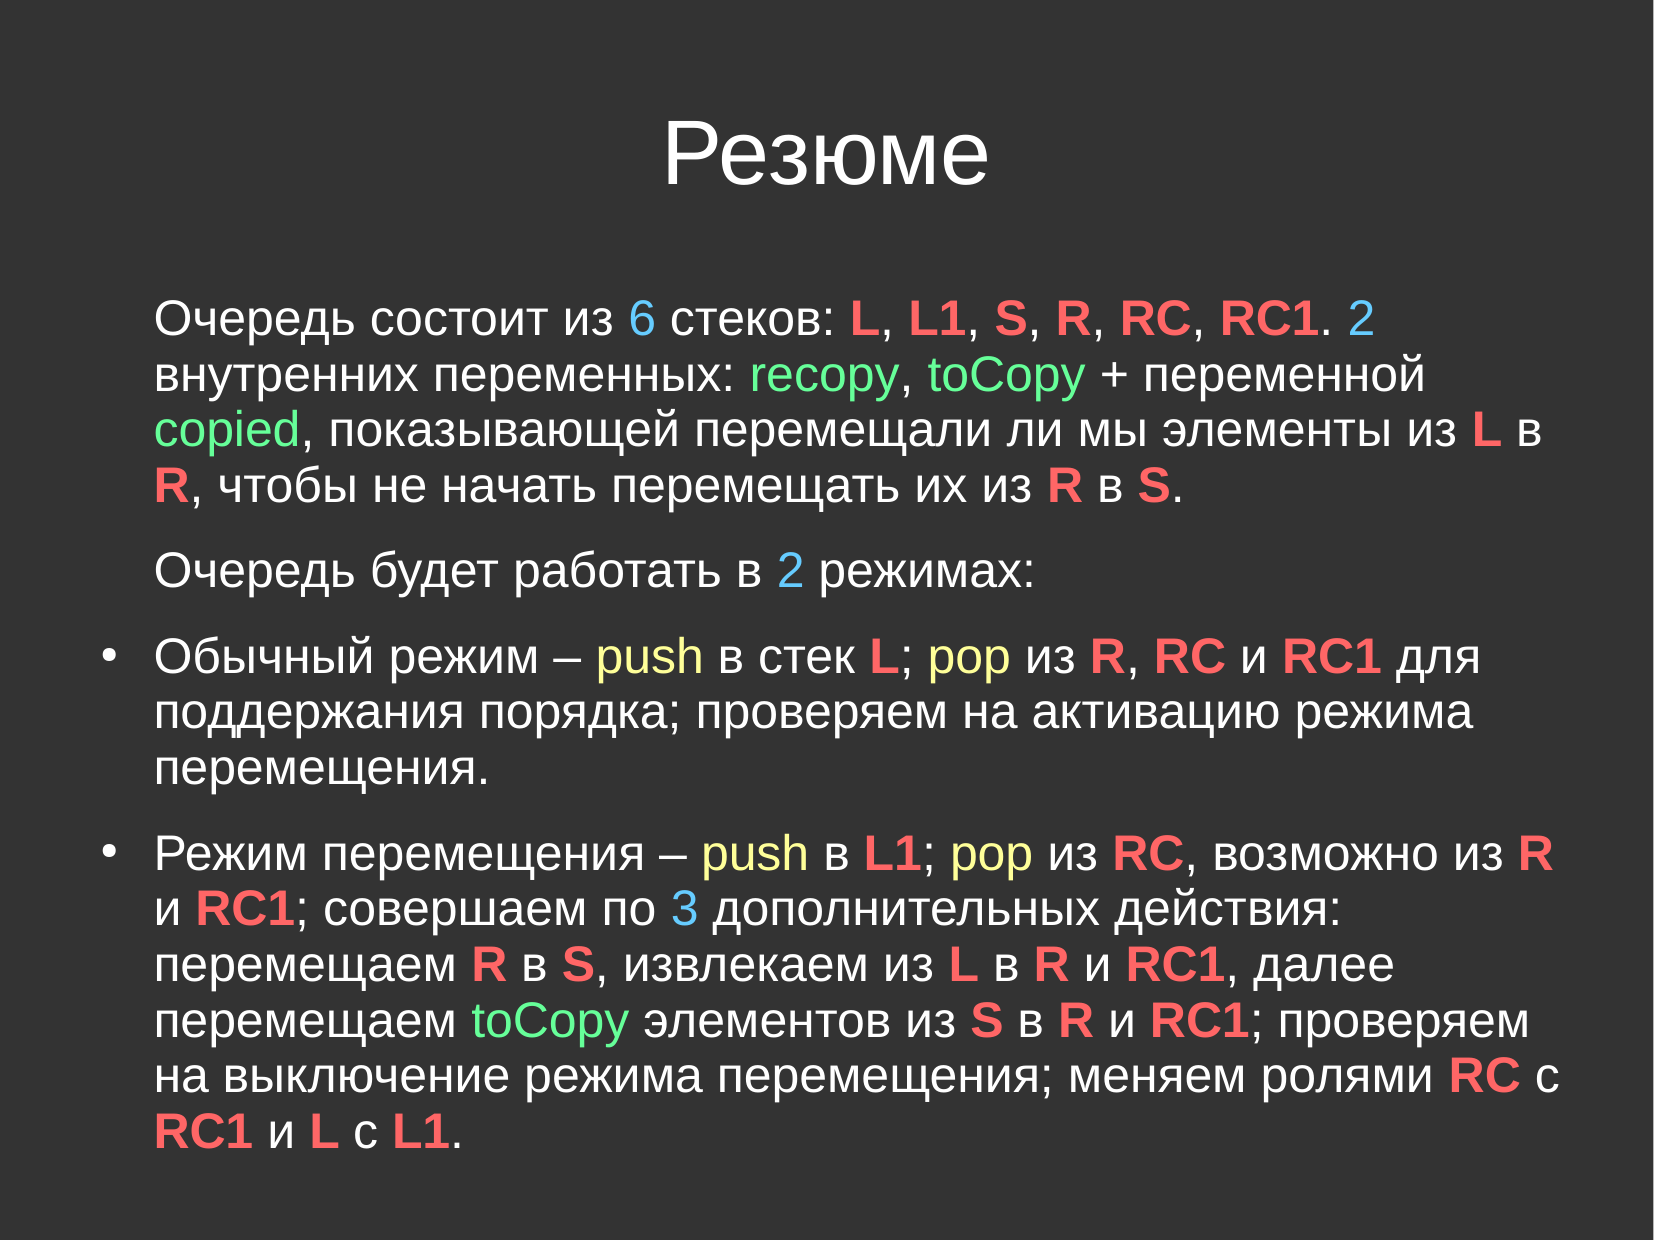

# Резюме
Очередь состоит из 6 стеков: L, L1, S, R, RC, RC1. 2 внутренних переменных: recopy, toCopy + переменной copied, показывающей перемещали ли мы элементы из L в R, чтобы не начать перемещать их из R в S.
Очередь будет работать в 2 режимах:
Обычный режим – push в стек L; pop из R, RC и RC1 для поддержания порядка; проверяем на активацию режима перемещения.
Режим перемещения – push в L1; pop из RC, возможно из R и RC1; совершаем по 3 дополнительных действия: перемещаем R в S, извлекаем из L в R и RC1, далее перемещаем toCopy элементов из S в R и RC1; проверяем на выключение режима перемещения; меняем ролями RC с RC1 и L с L1.